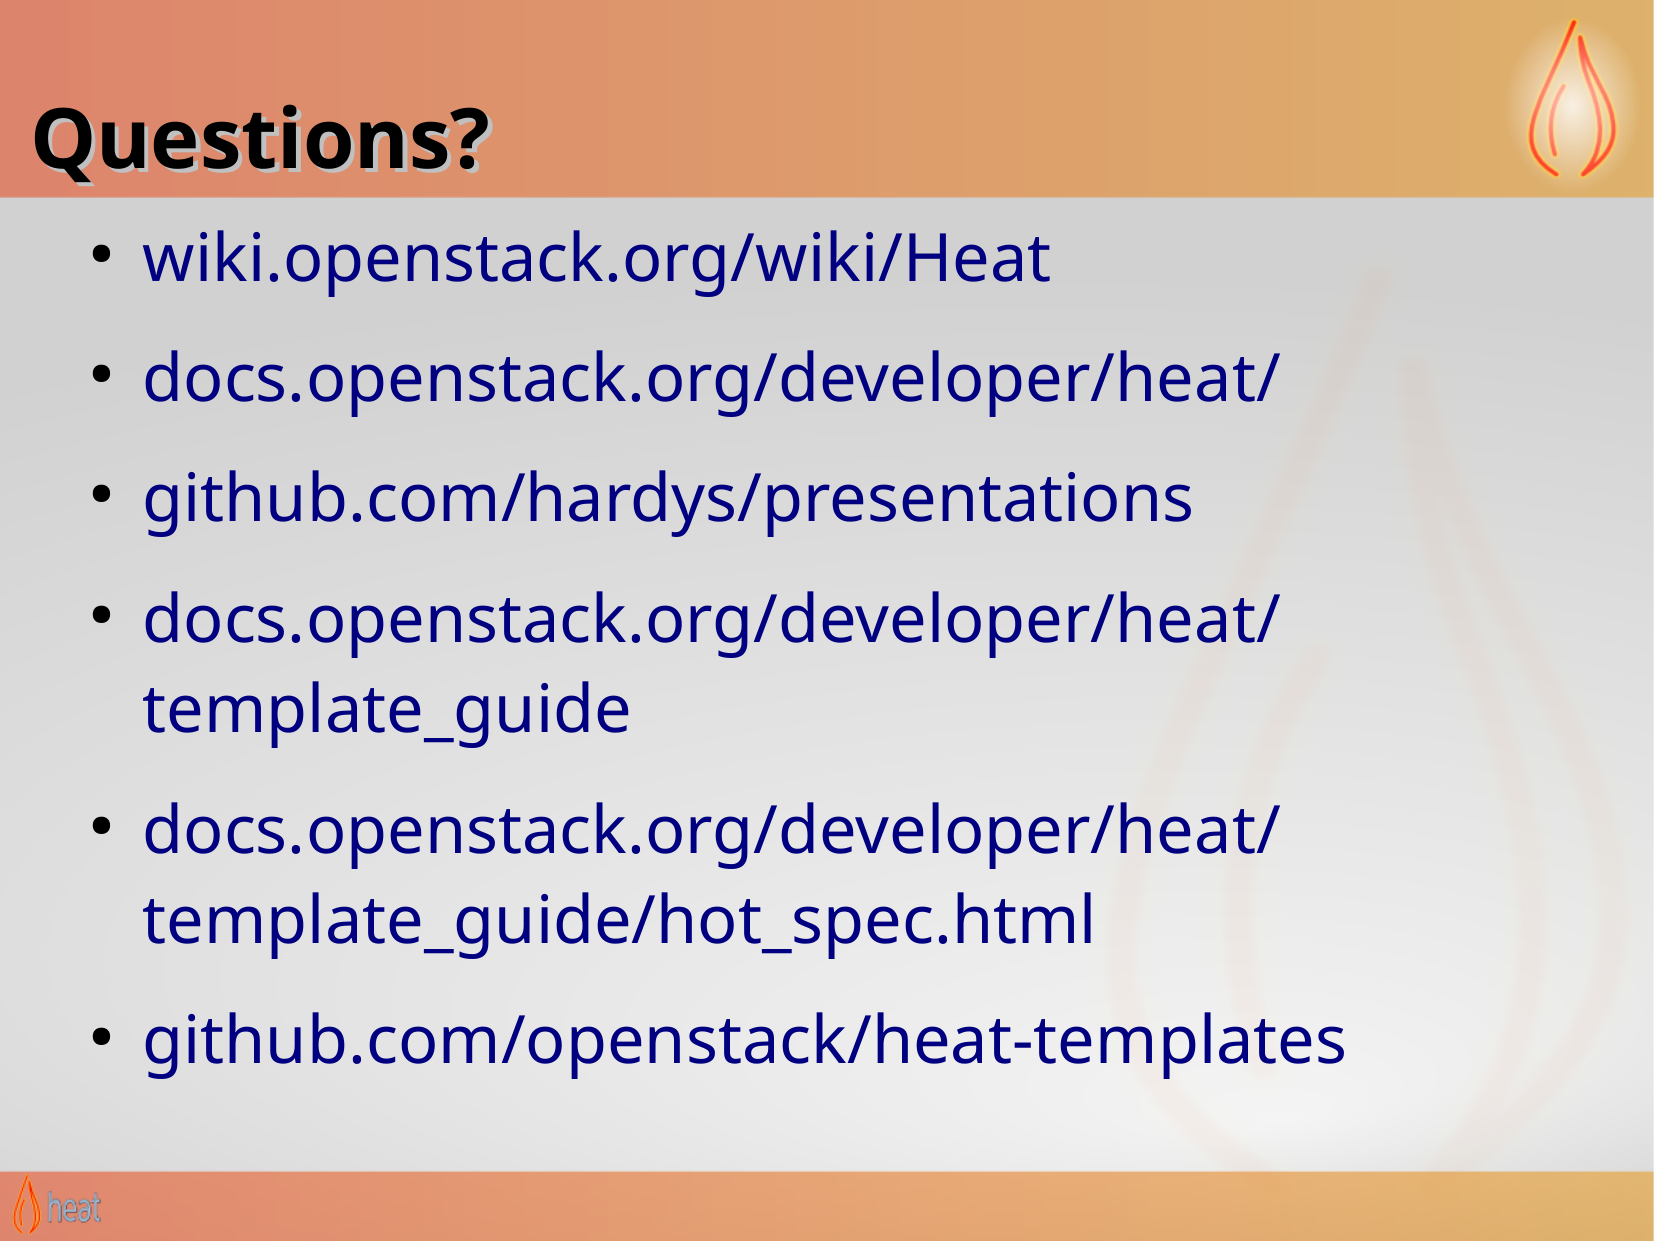

# Questions?
wiki.openstack.org/wiki/Heat
docs.openstack.org/developer/heat/
github.com/hardys/presentations
docs.openstack.org/developer/heat/template_guide
docs.openstack.org/developer/heat/template_guide/hot_spec.html
github.com/openstack/heat-templates